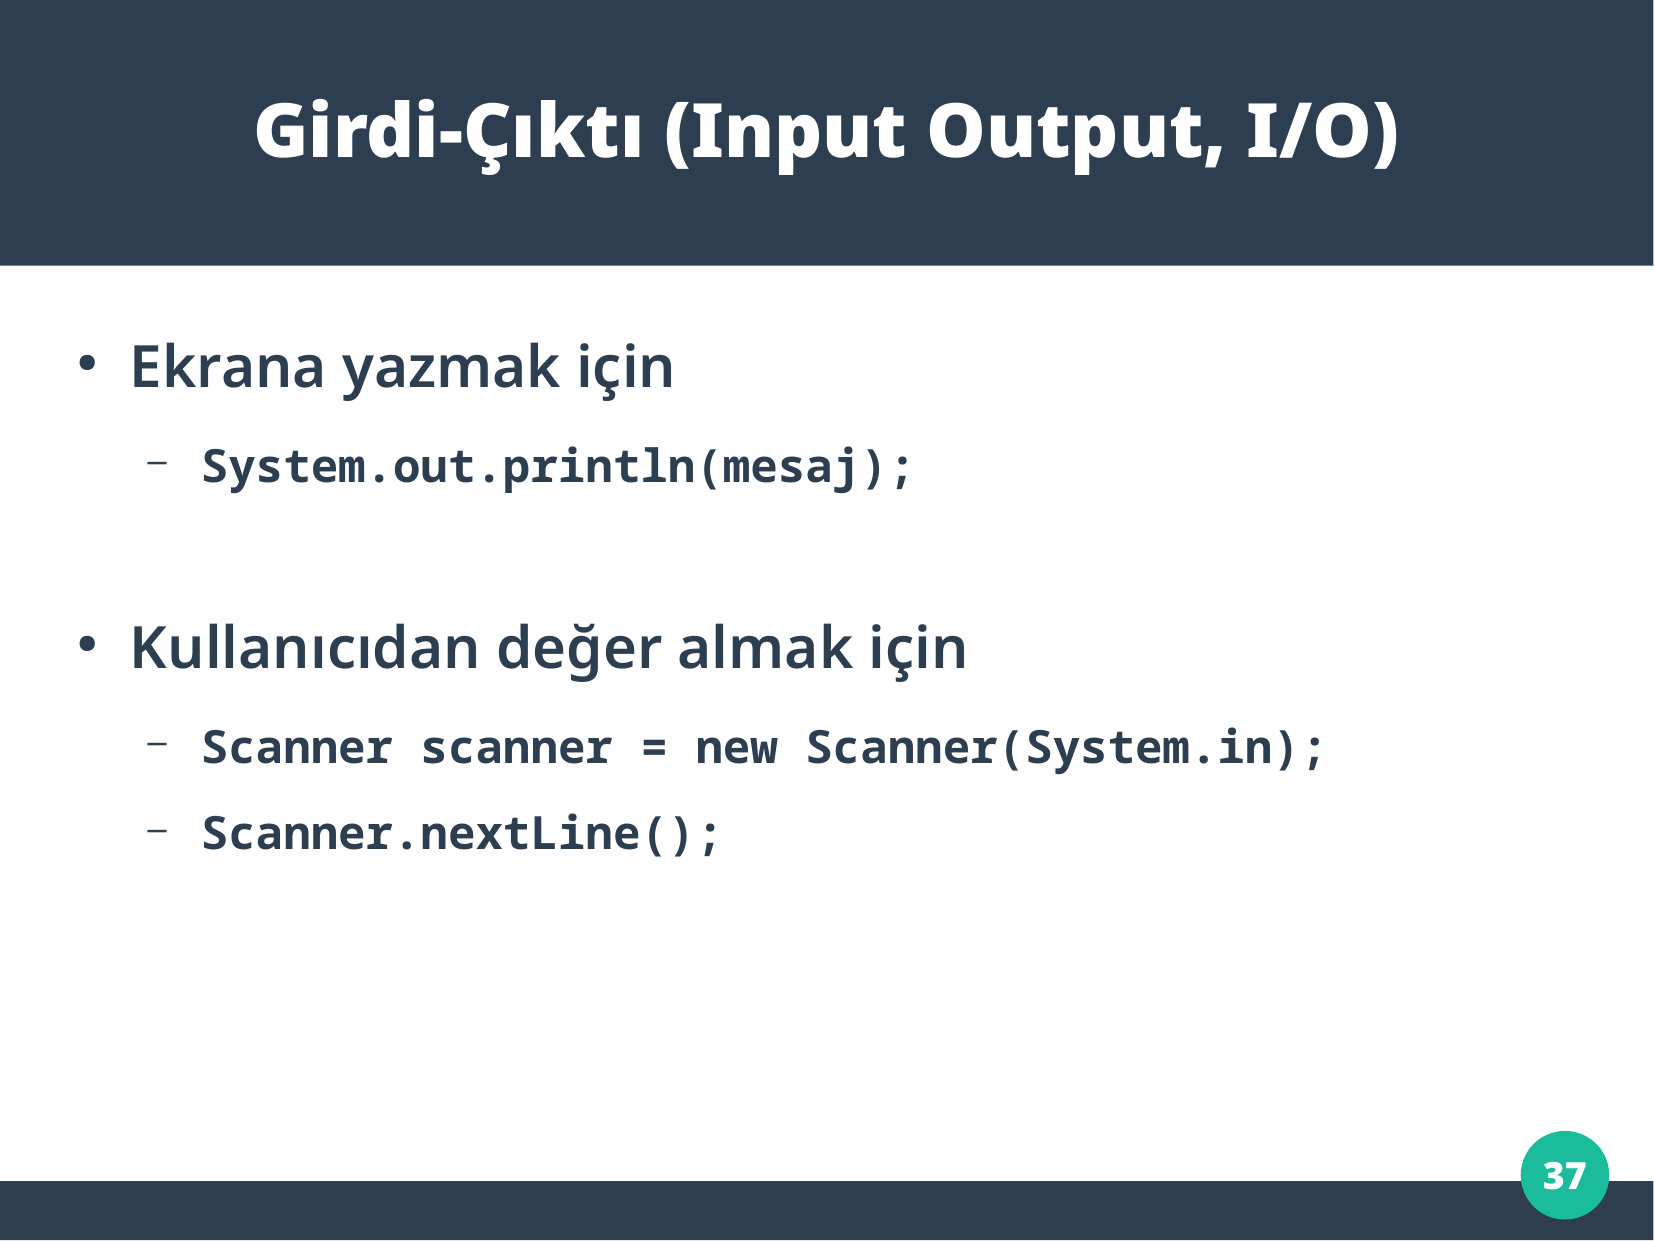

# Girdi-Çıktı (Input Output, I/O)
Ekrana yazmak için
System.out.println(mesaj);
Kullanıcıdan değer almak için
Scanner scanner = new Scanner(System.in);
Scanner.nextLine();
37